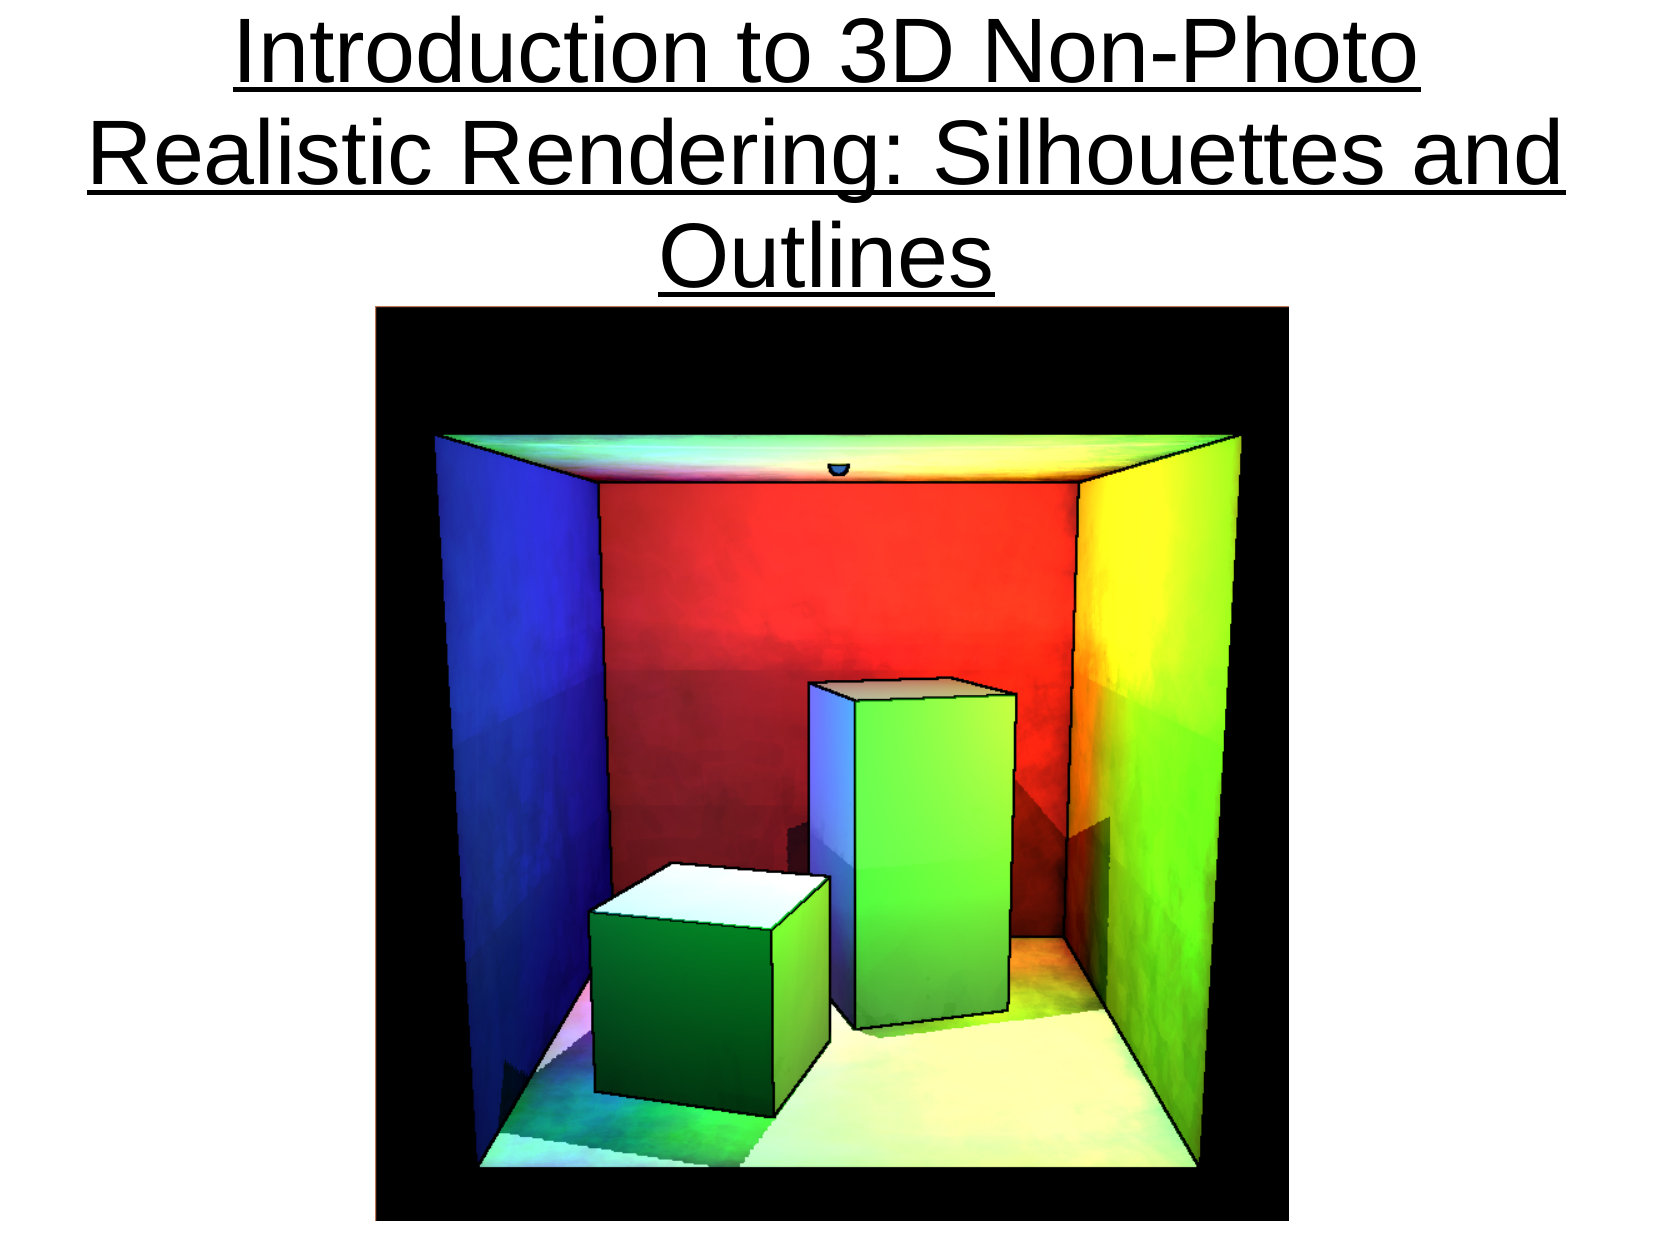

# Introduction to 3D Non-Photo Realistic Rendering: Silhouettes and Outlines